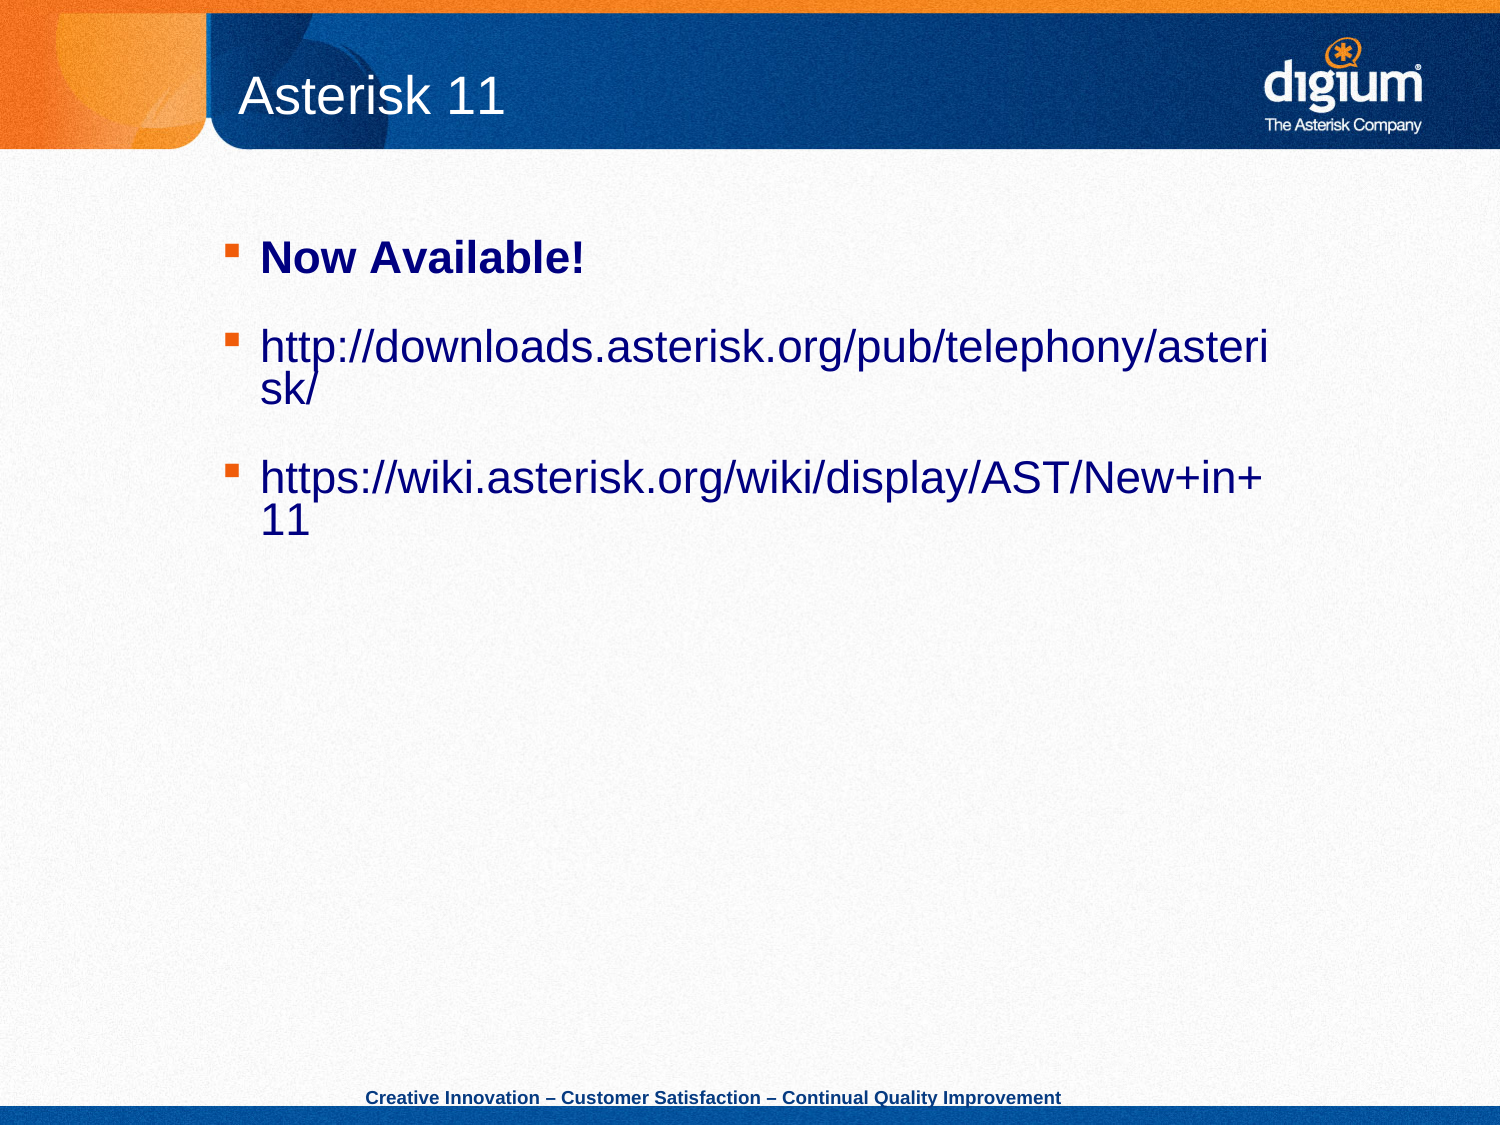

# Asterisk 11
Now Available!
http://downloads.asterisk.org/pub/telephony/asterisk/
https://wiki.asterisk.org/wiki/display/AST/New+in+11